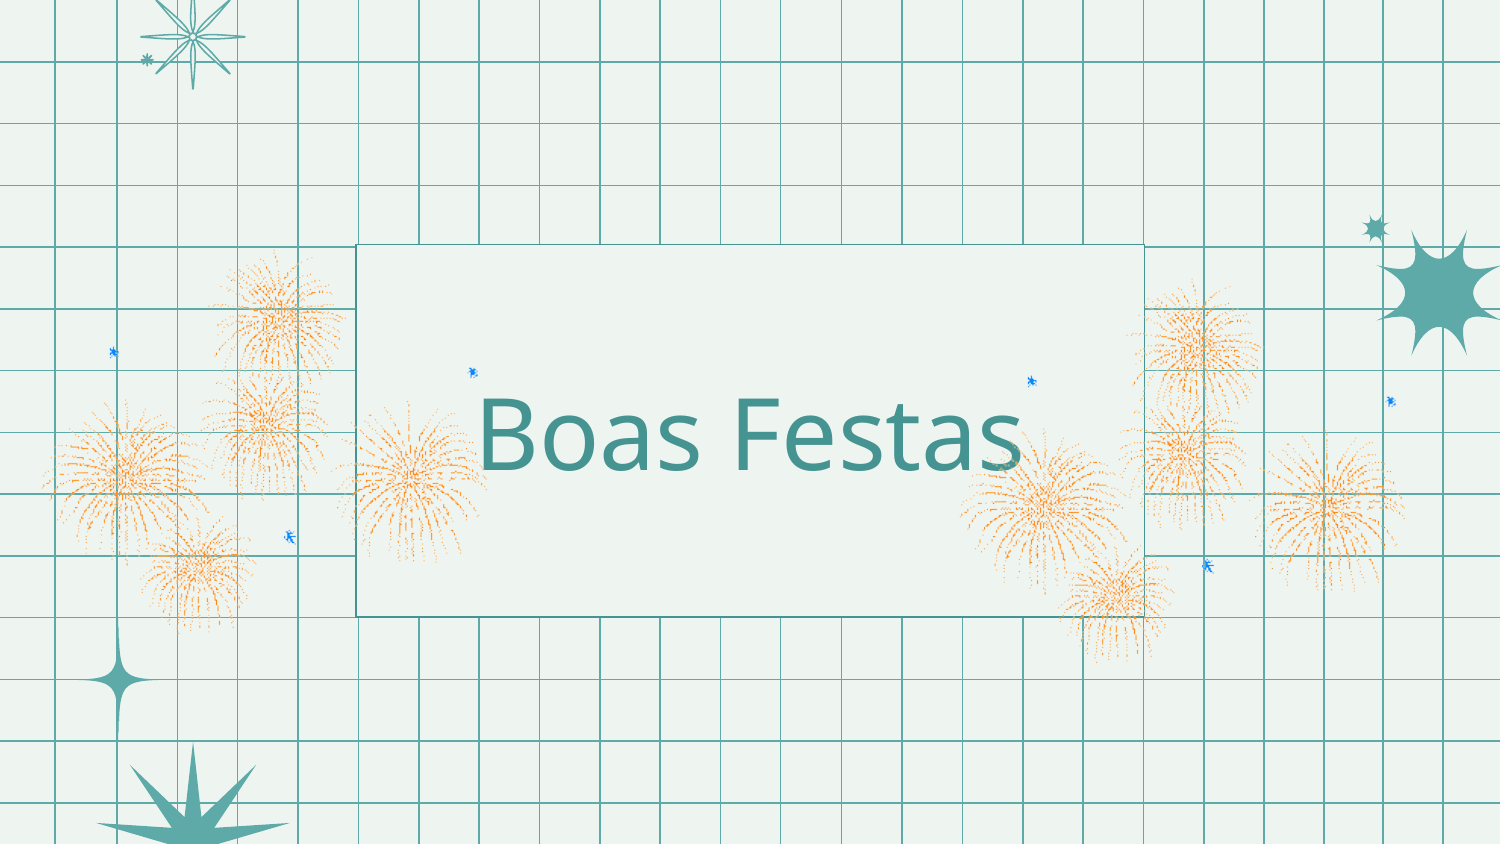

Espero que tenhamos lhe convencido
Boas Festas